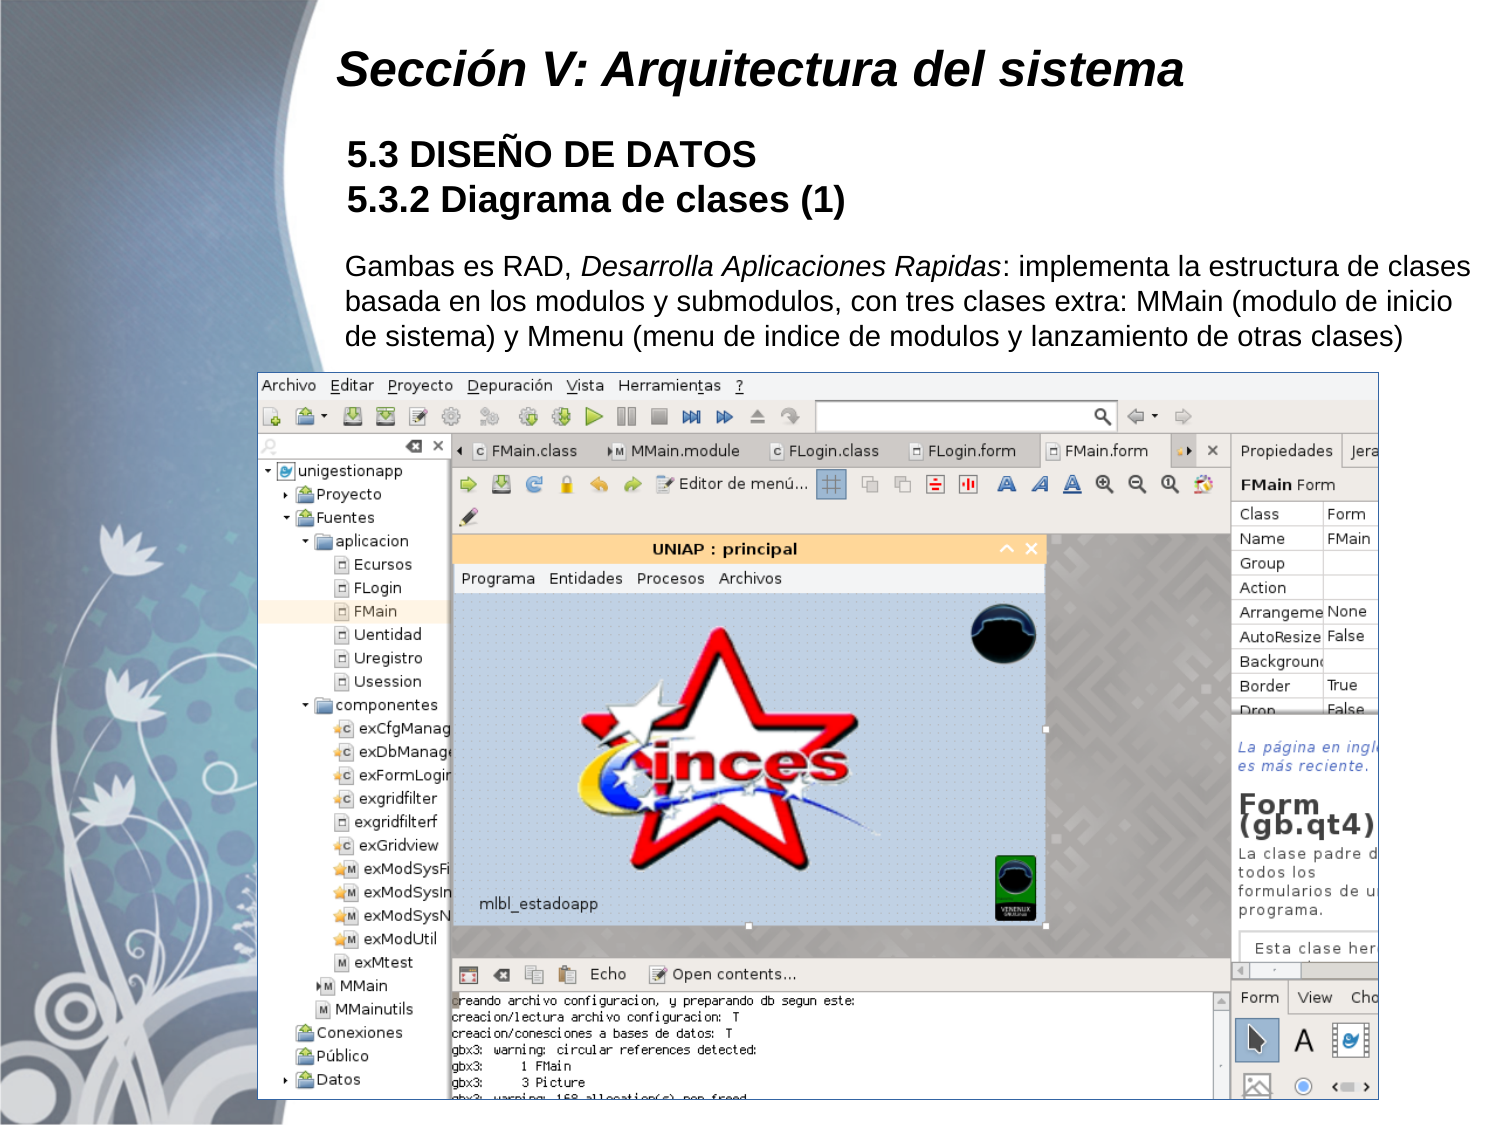

# Sección V: Arquitectura del sistema
5.3 DISEÑO DE DATOS
5.3.2 Diagrama de clases (1)
Gambas es RAD, Desarrolla Aplicaciones Rapidas: implementa la estructura de clases basada en los modulos y submodulos, con tres clases extra: MMain (modulo de inicio de sistema) y Mmenu (menu de indice de modulos y lanzamiento de otras clases)